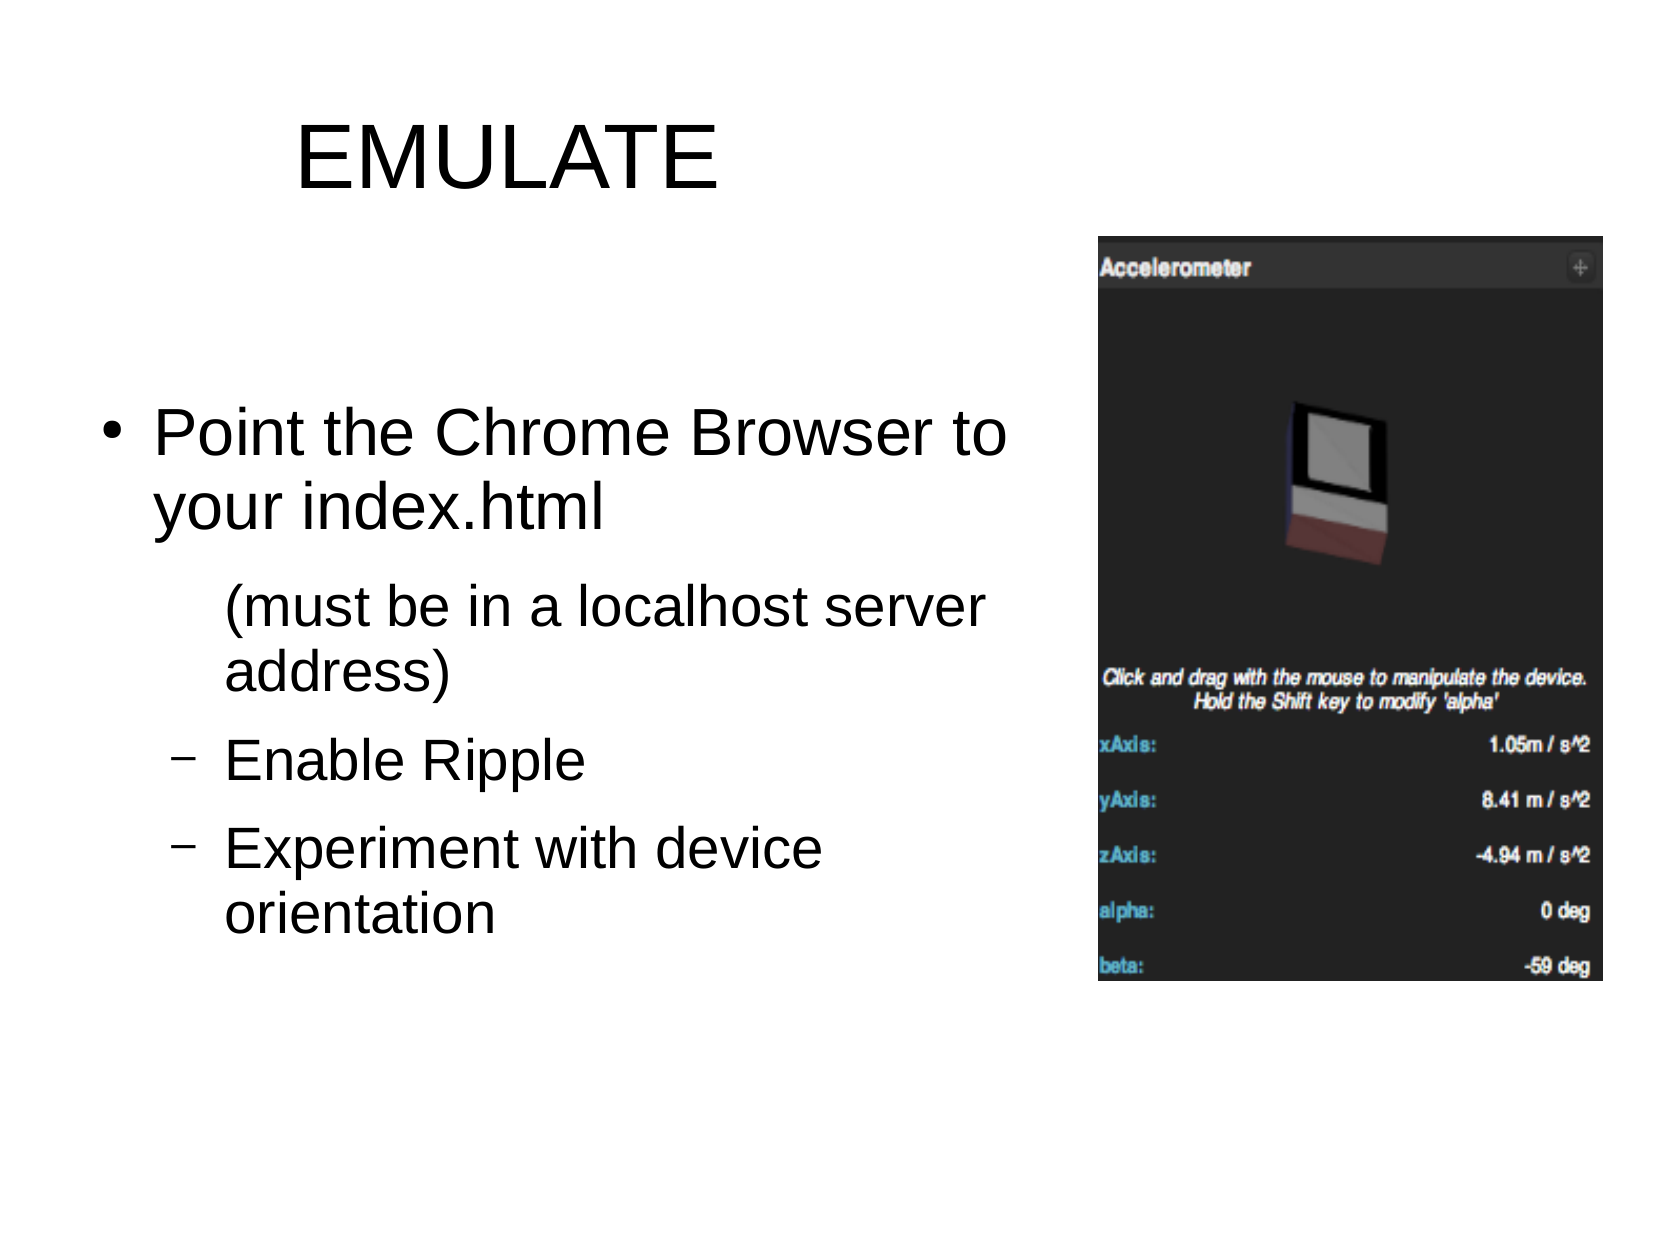

# EMULATE
Point the Chrome Browser to your index.html
(must be in a localhost server address)
Enable Ripple
Experiment with device orientation